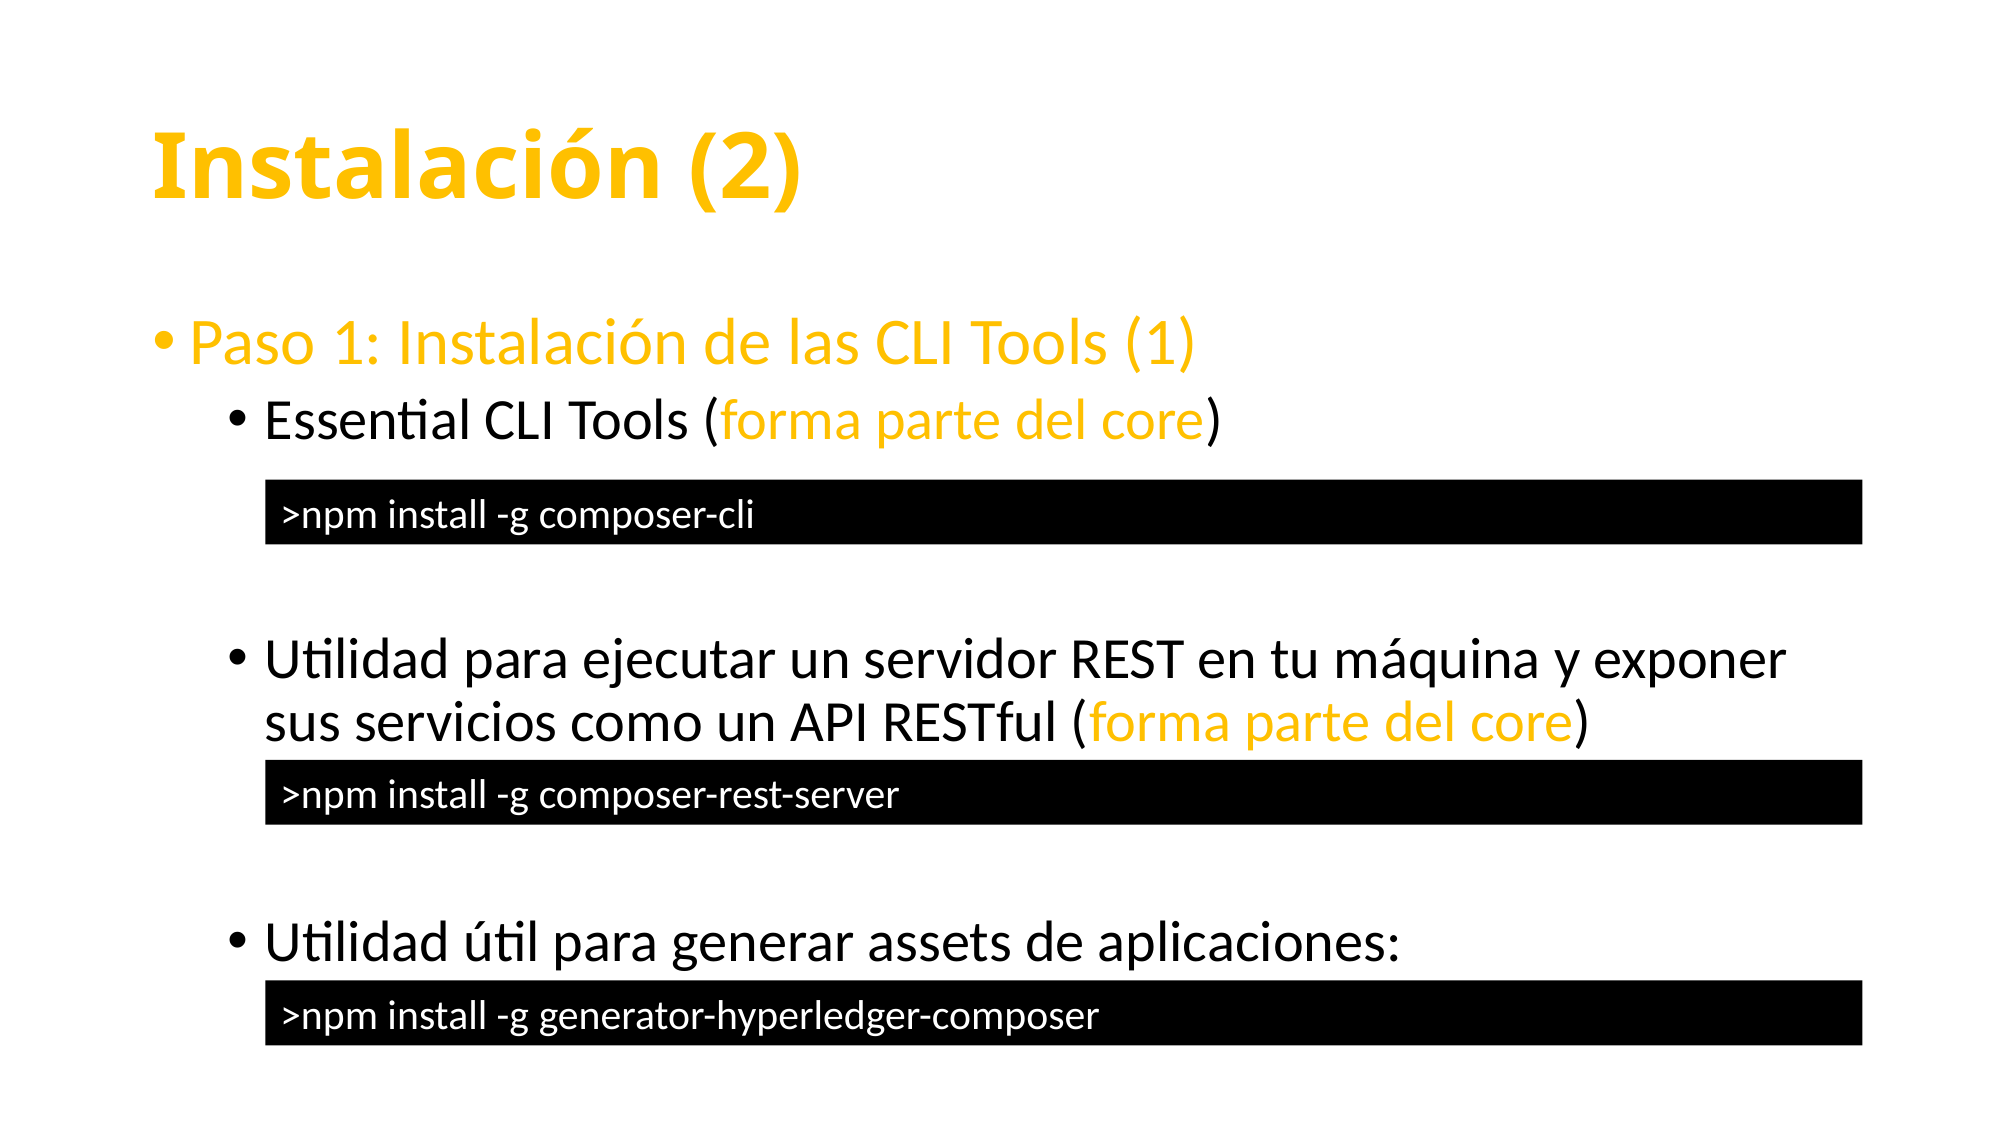

# Instalación (2)
Paso 1: Instalación de las CLI Tools (1)
Essential CLI Tools (forma parte del core)
Utilidad para ejecutar un servidor REST en tu máquina y exponer sus servicios como un API RESTful (forma parte del core)
Utilidad útil para generar assets de aplicaciones:
>npm install -g composer-cli
>npm install -g composer-rest-server
>npm install -g generator-hyperledger-composer